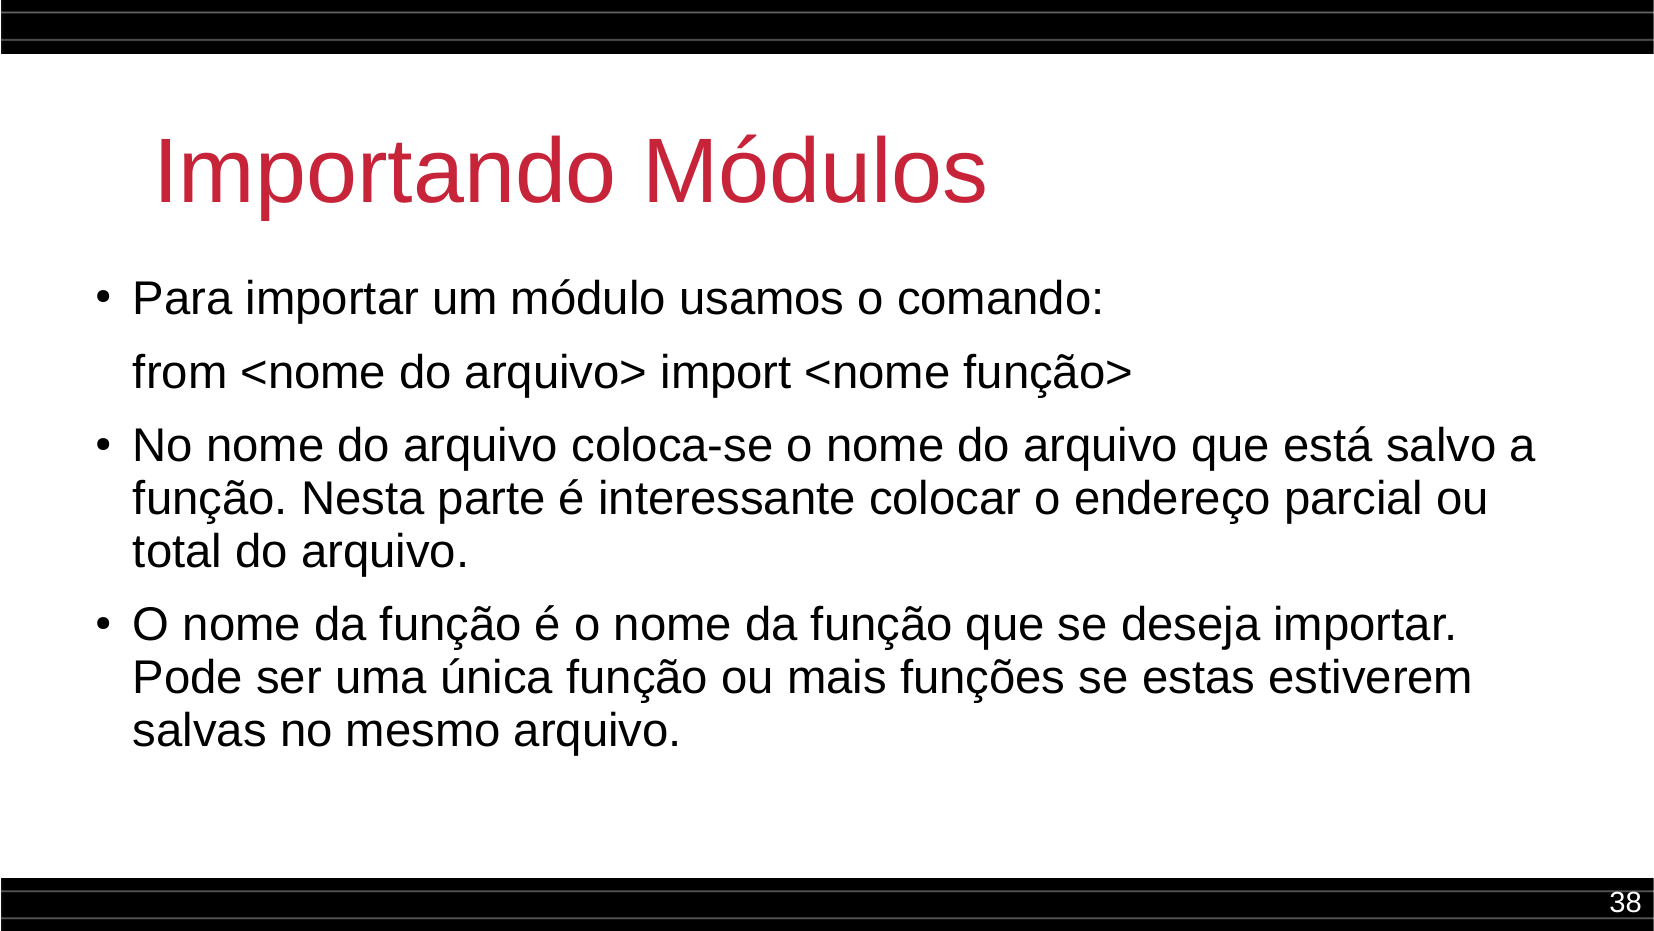

# Importando Módulos
Para importar um módulo usamos o comando:
from <nome do arquivo> import <nome função>
No nome do arquivo coloca-se o nome do arquivo que está salvo a função. Nesta parte é interessante colocar o endereço parcial ou total do arquivo.
O nome da função é o nome da função que se deseja importar. Pode ser uma única função ou mais funções se estas estiverem salvas no mesmo arquivo.